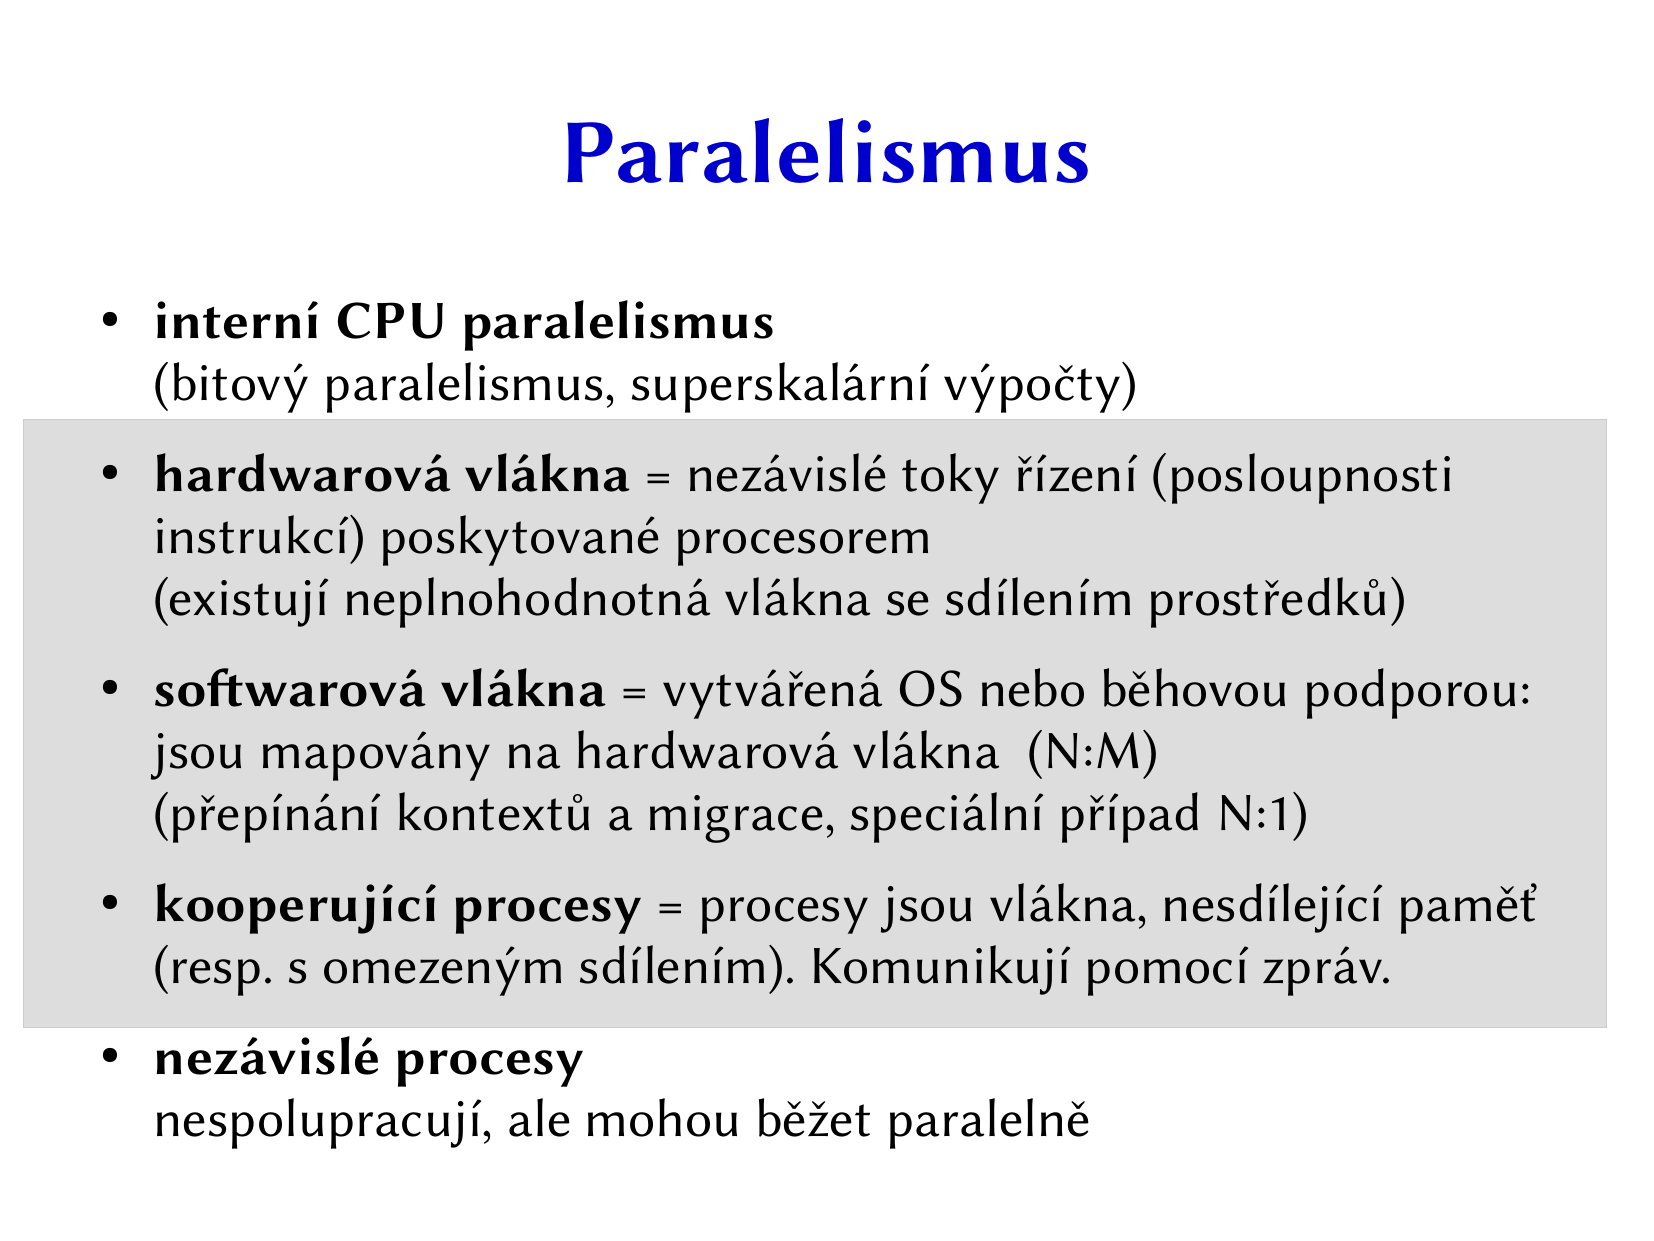

# Paralelismus
interní CPU paralelismus
(bitový paralelismus, superskalární výpočty)
hardwarová vlákna = nezávislé toky řízení (posloupnosti instrukcí) poskytované procesorem
(existují neplnohodnotná vlákna se sdílením prostředků)
softwarová vlákna = vytvářená OS nebo běhovou podporou: jsou mapovány na hardwarová vlákna (N:M)
(přepínání kontextů a migrace, speciální případ N:1)
kooperující procesy = procesy jsou vlákna, nesdílející paměť (resp. s omezeným sdílením). Komunikují pomocí zpráv.
nezávislé procesy
nespolupracují, ale mohou běžet paralelně